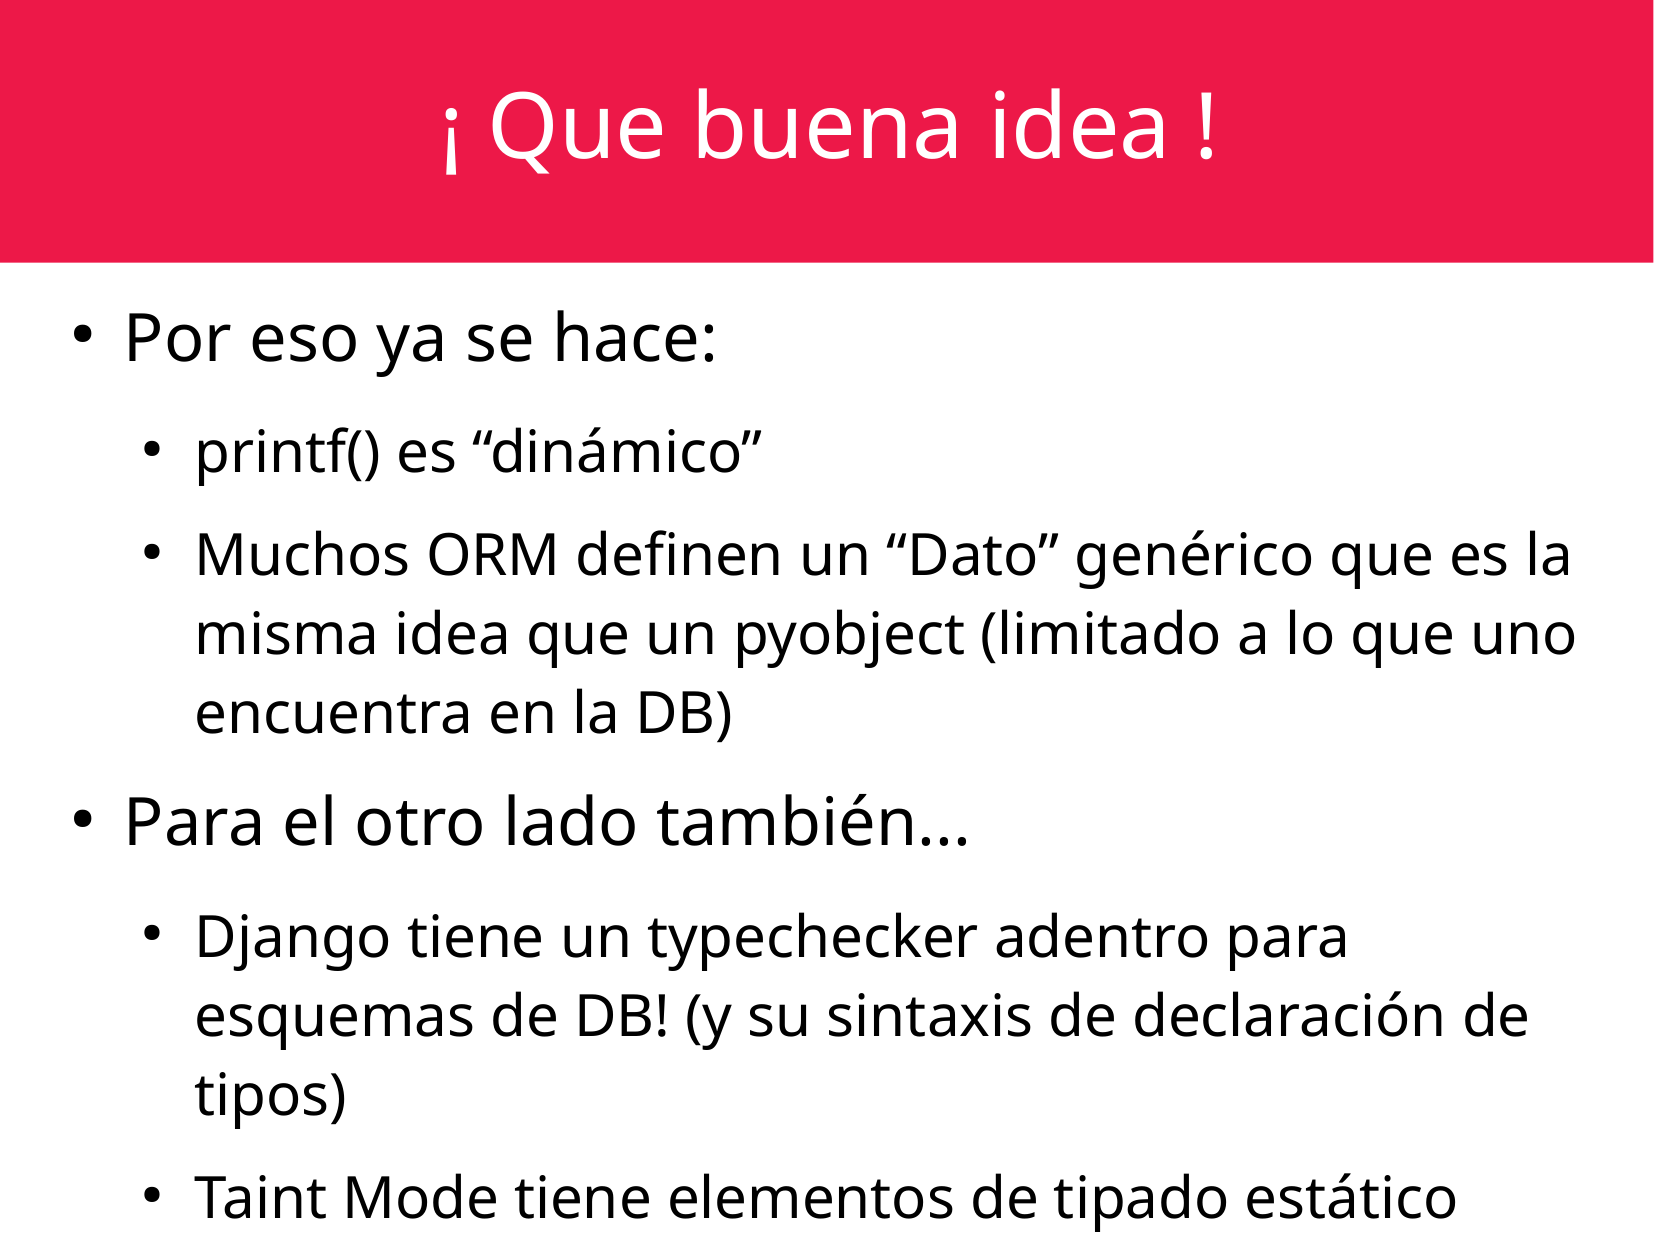

# ¡ Que buena idea !
Por eso ya se hace:
printf() es “dinámico”
Muchos ORM definen un “Dato” genérico que es la misma idea que un pyobject (limitado a lo que uno encuentra en la DB)
Para el otro lado también...
Django tiene un typechecker adentro para esquemas de DB! (y su sintaxis de declaración de tipos)
Taint Mode tiene elementos de tipado estático